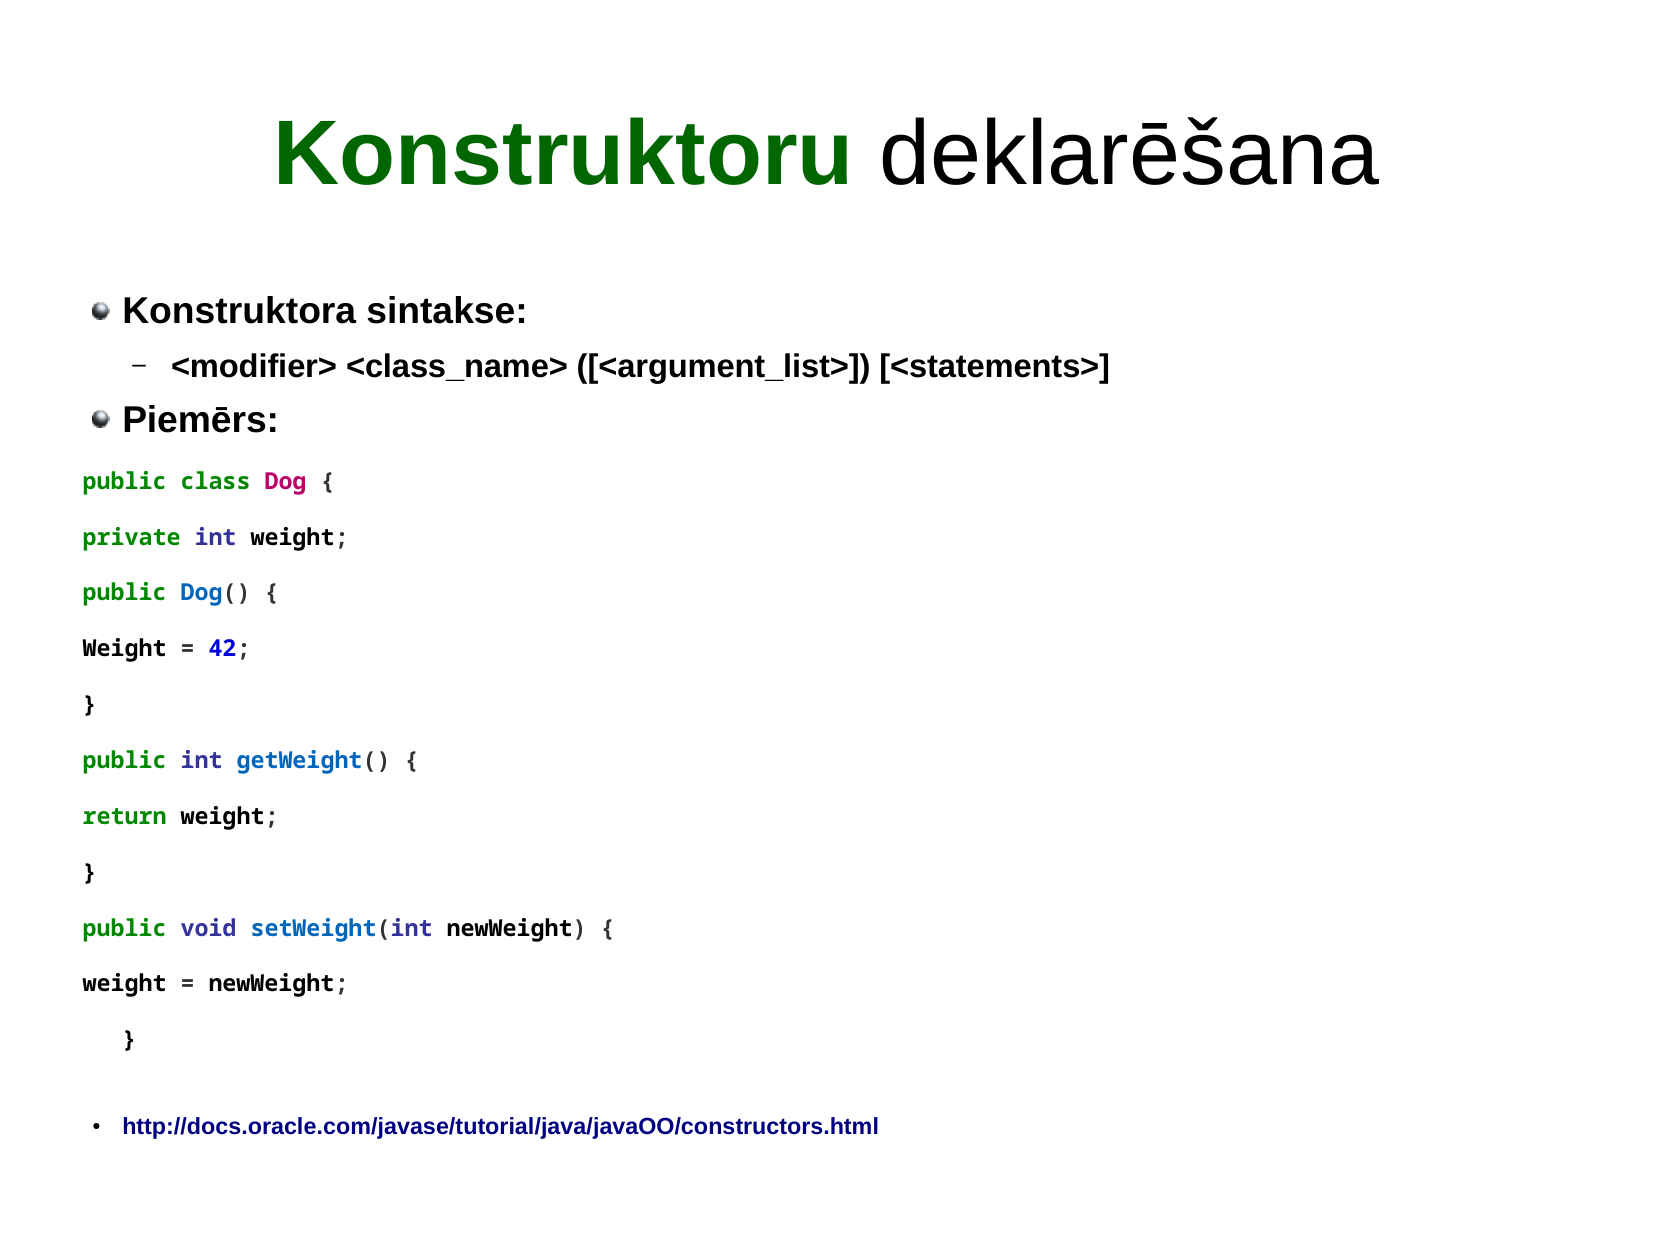

# Konstruktoru deklarēšana
Konstruktora sintakse:
 <modifier> <class_name> ([<argument_list>]) [<statements>]
Piemērs:
public class Dog {
private int weight;
public Dog() {
Weight = 42;
}
public int getWeight() {
return weight;
}
public void setWeight(int newWeight) {
weight = newWeight;
}
http://docs.oracle.com/javase/tutorial/java/javaOO/constructors.html